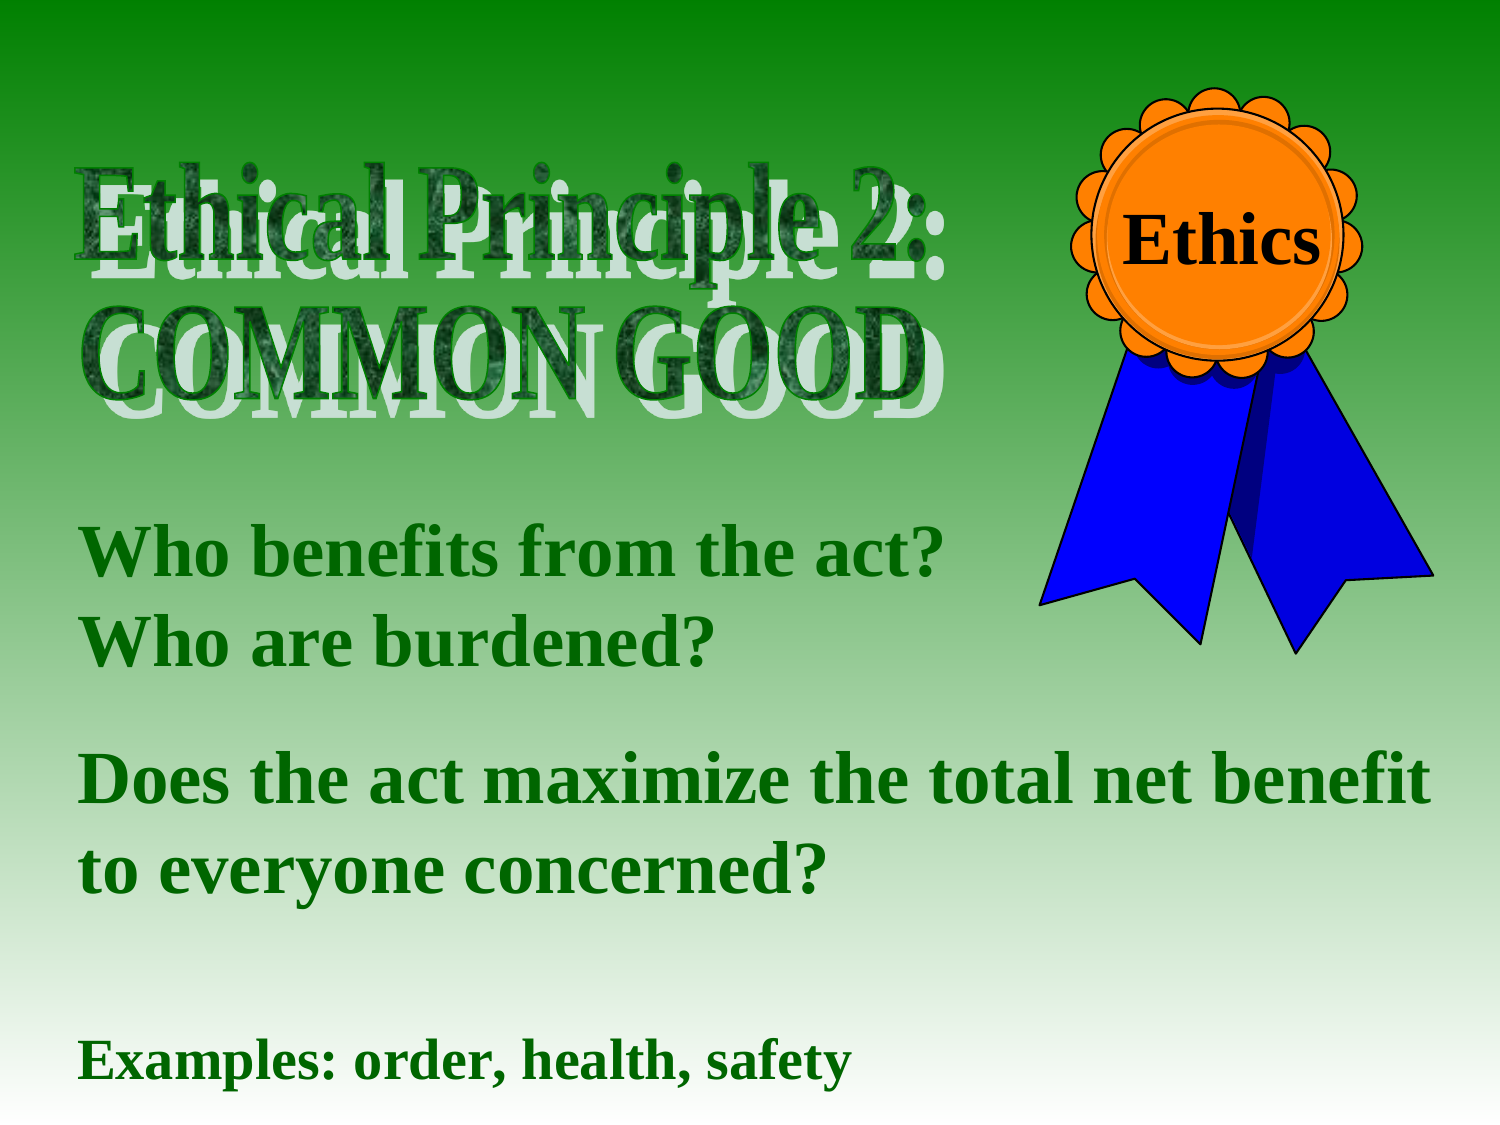

Ethical Principle 2:
COMMON GOOD
Ethics
Who benefits from the act? Who are burdened?
Does the act maximize the total net benefit to everyone concerned?
Examples: order, health, safety